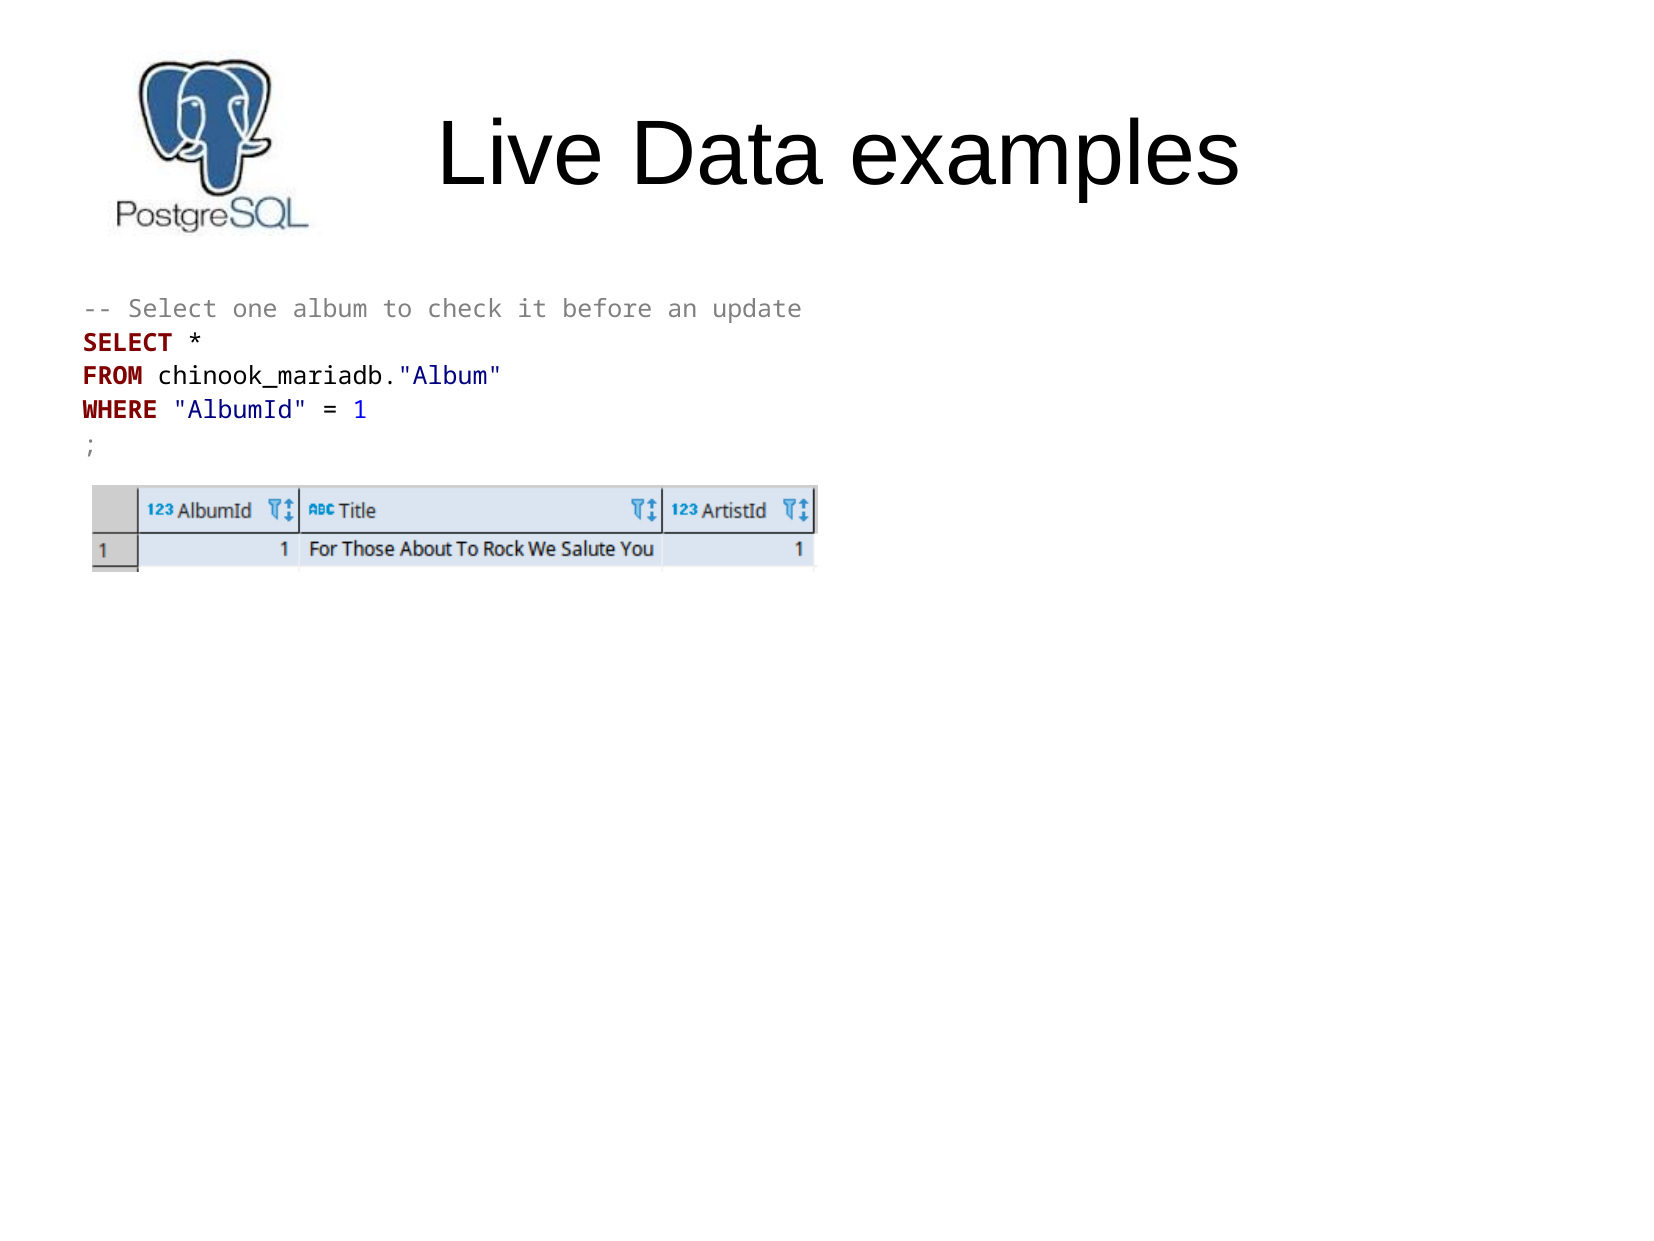

# Live Data examples
-- Select one album to check it before an update
SELECT *
FROM chinook_mariadb."Album"
WHERE "AlbumId" = 1
;